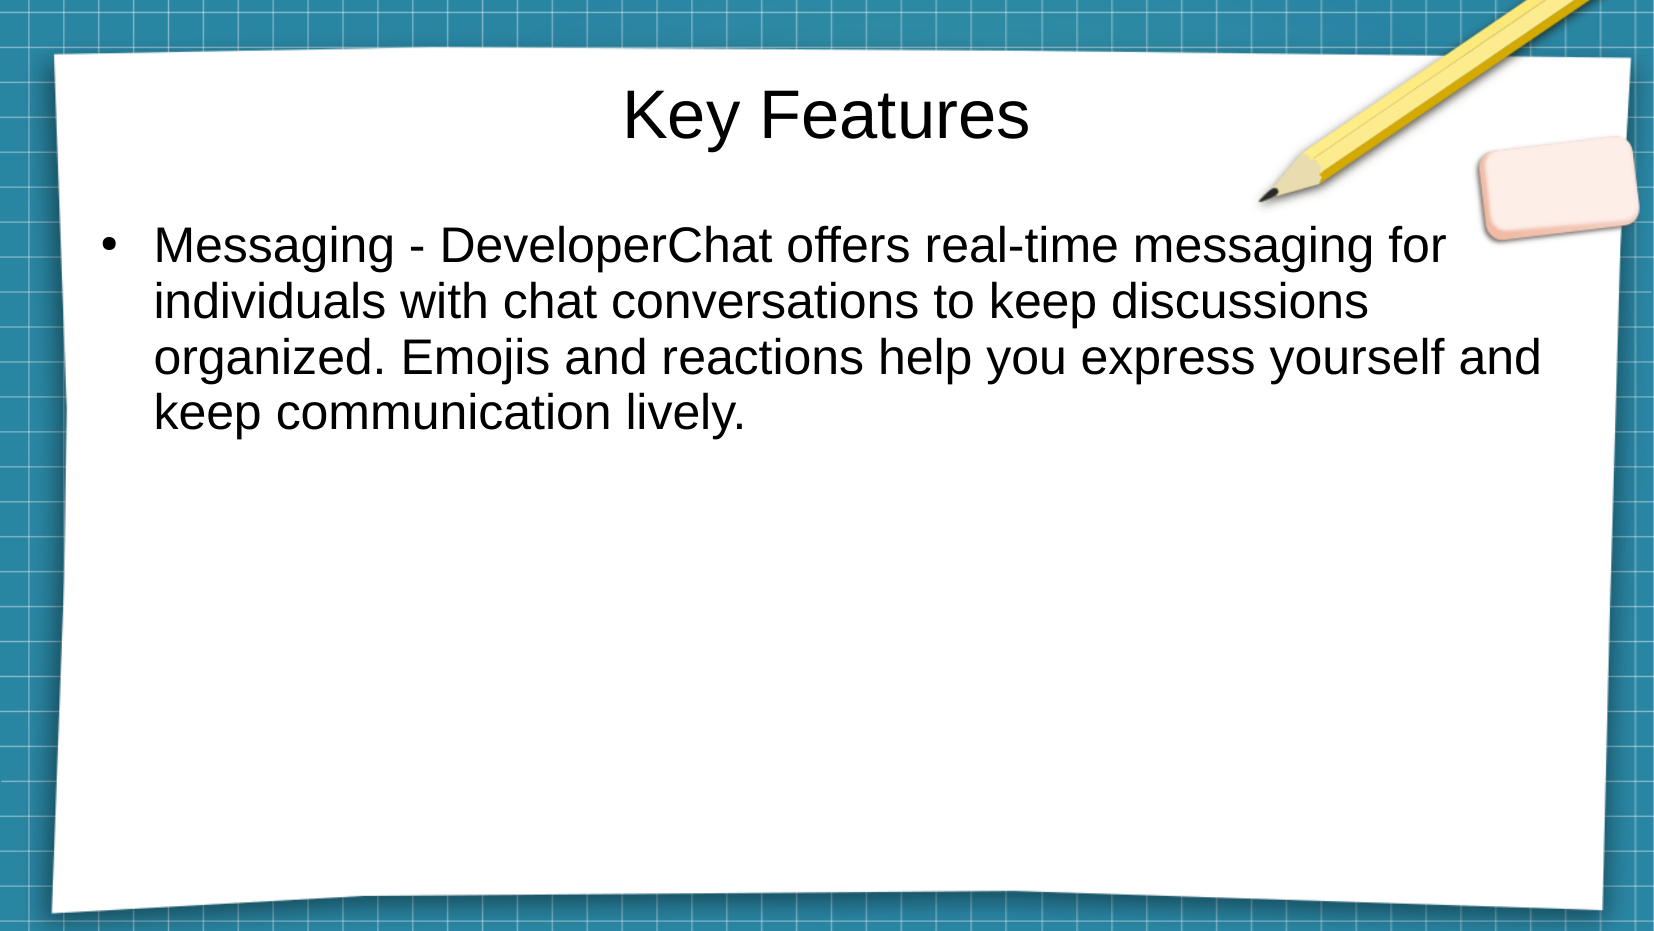

# Key Features
Messaging - DeveloperChat offers real-time messaging for individuals with chat conversations to keep discussions organized. Emojis and reactions help you express yourself and keep communication lively.